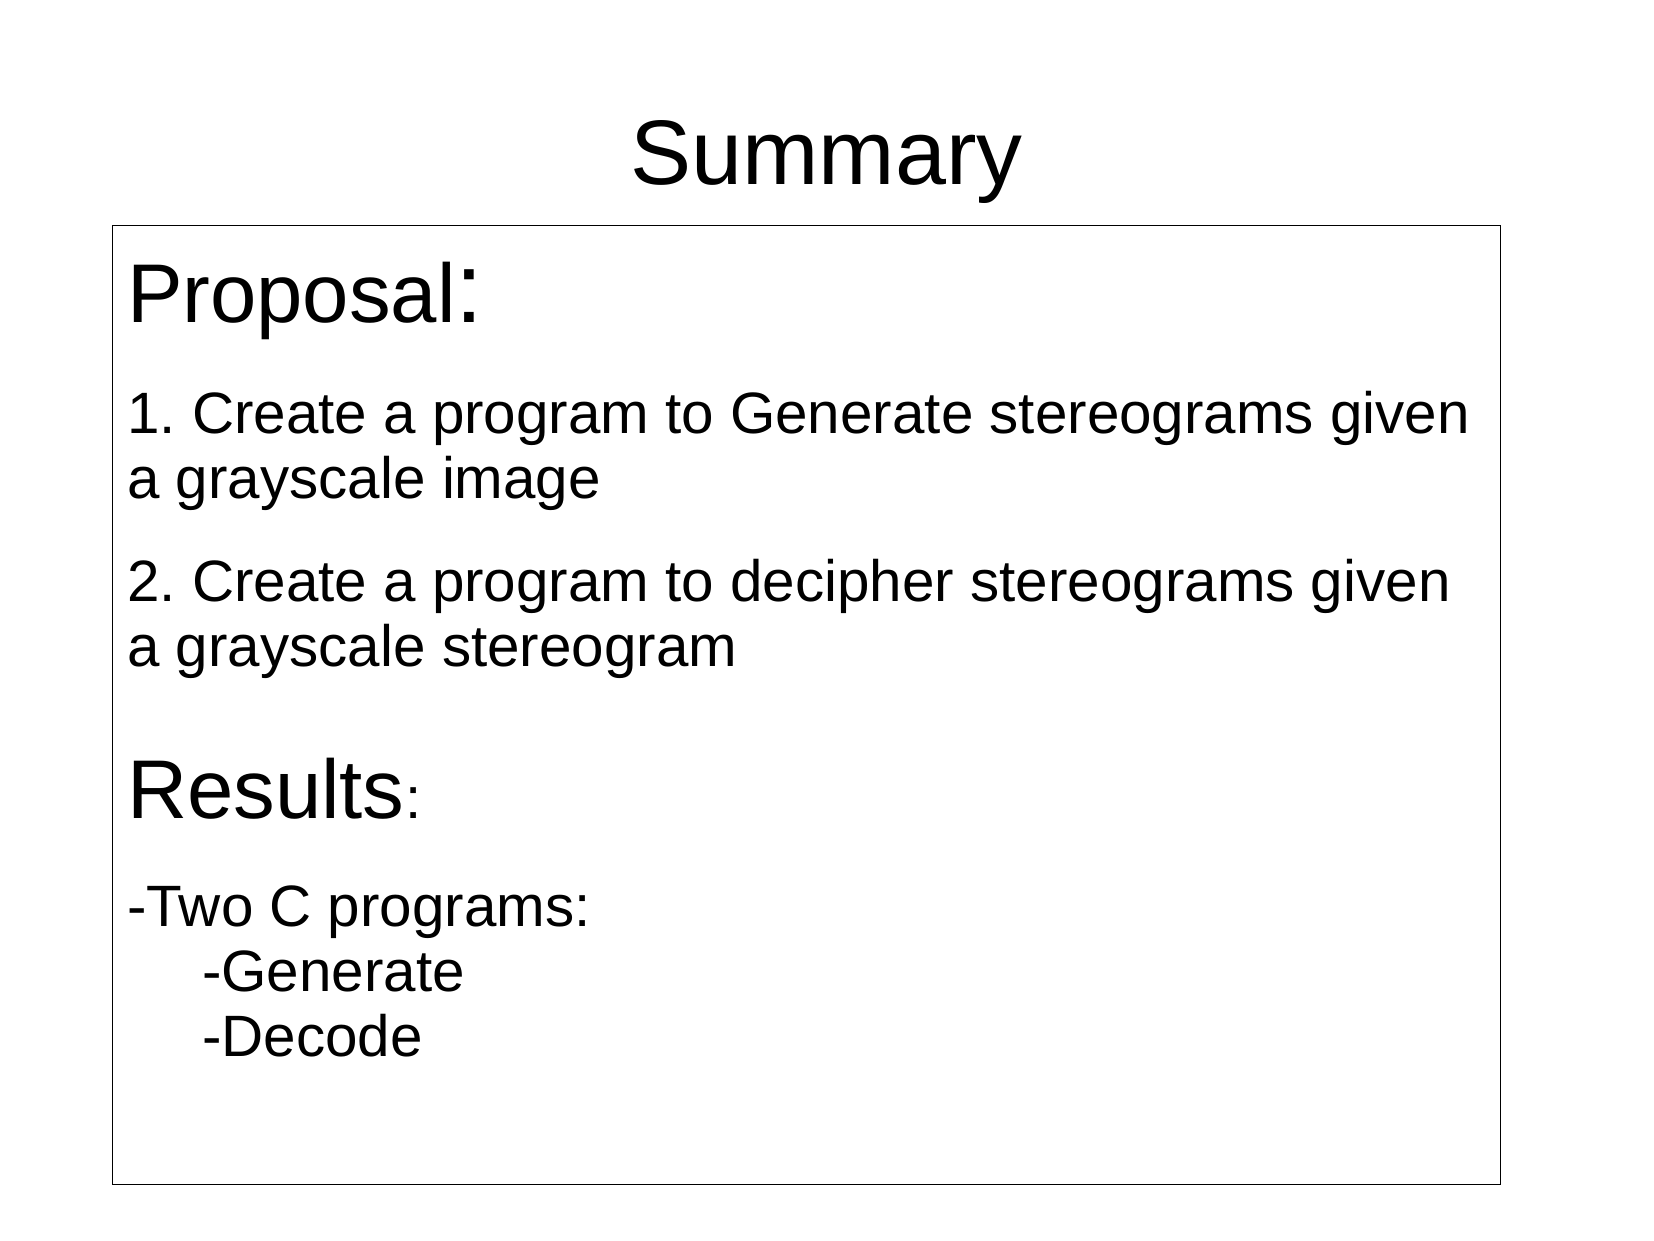

# Summary
Proposal:
1. Create a program to Generate stereograms given a grayscale image
2. Create a program to decipher stereograms given a grayscale stereogram
Results:
-Two C programs:
	-Generate
	-Decode